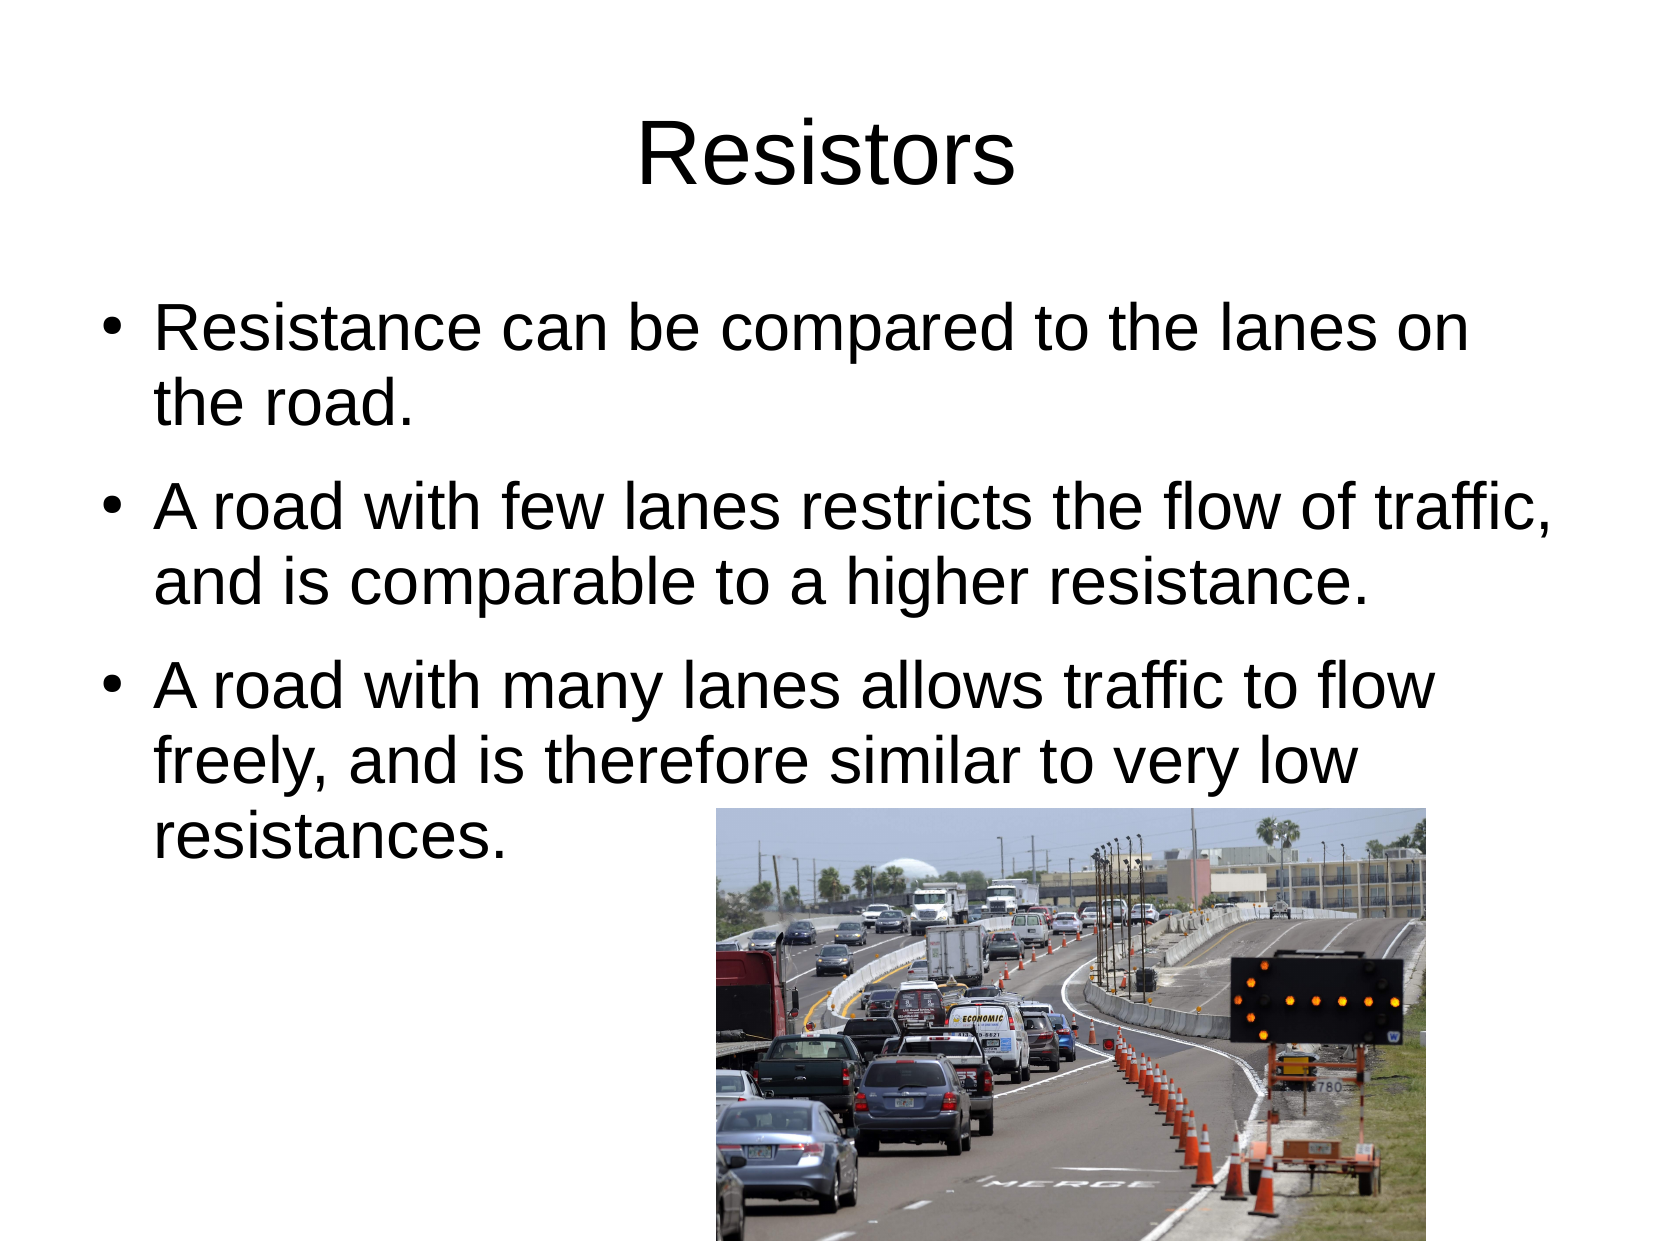

# Resistors
Resistance can be compared to the lanes on the road.
A road with few lanes restricts the flow of traffic, and is comparable to a higher resistance.
A road with many lanes allows traffic to flow freely, and is therefore similar to very low resistances.